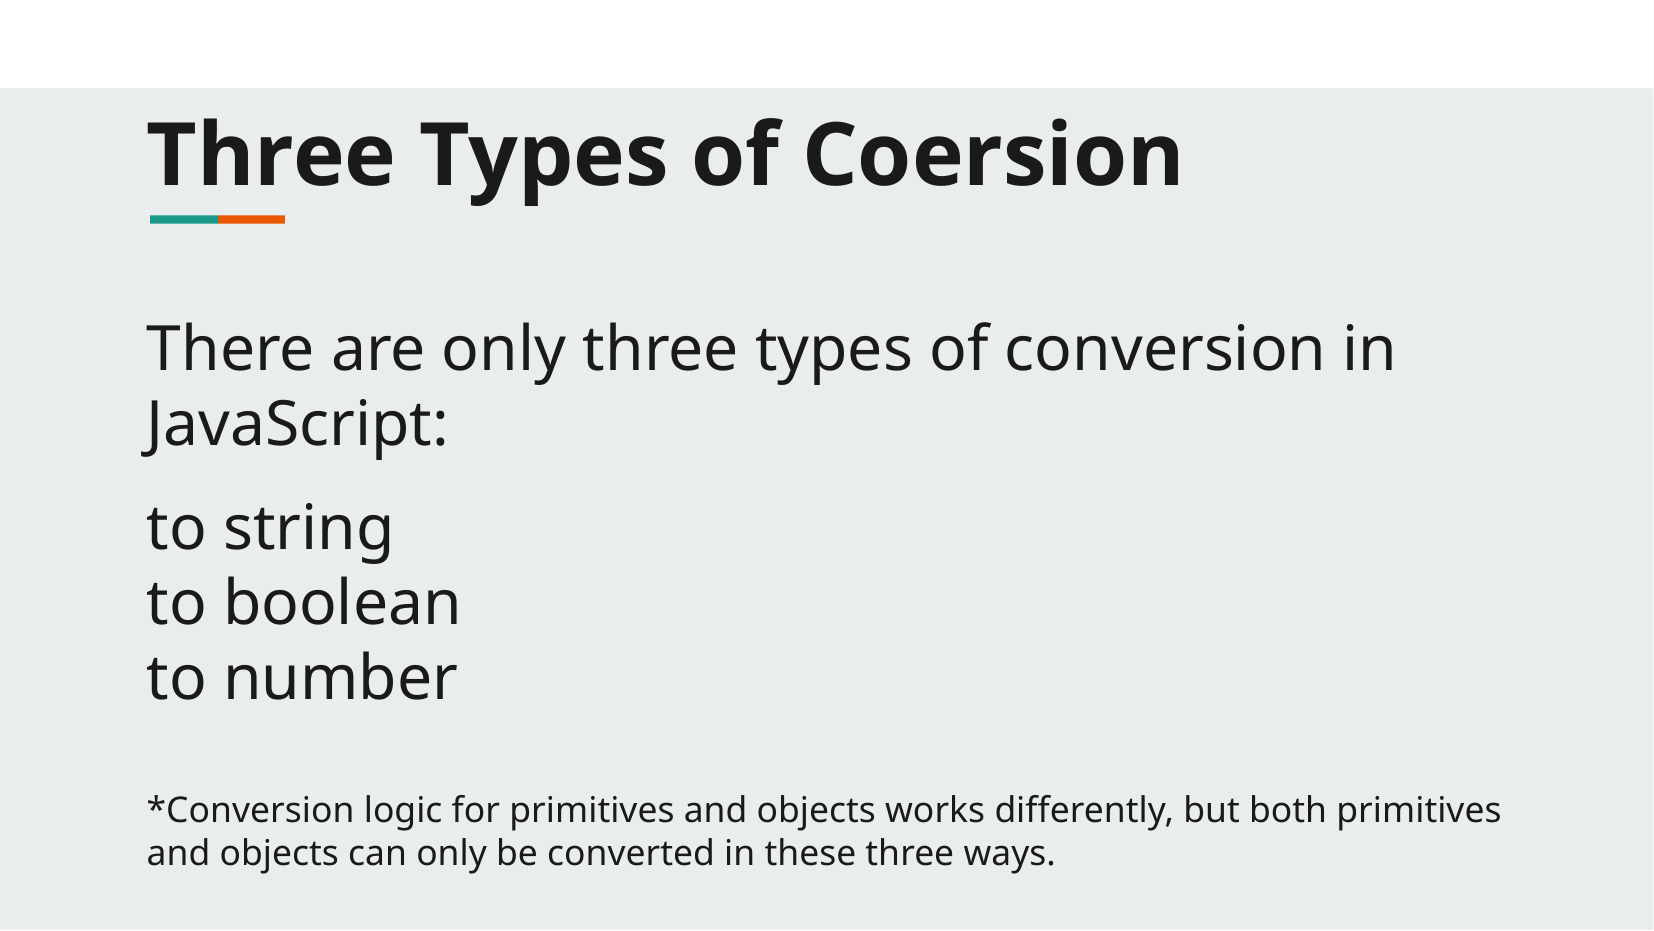

# Three Types of Coersion There are only three types of conversion in JavaScript: to string to boolean to number *Conversion logic for primitives and objects works differently, but both primitives and objects can only be converted in these three ways.